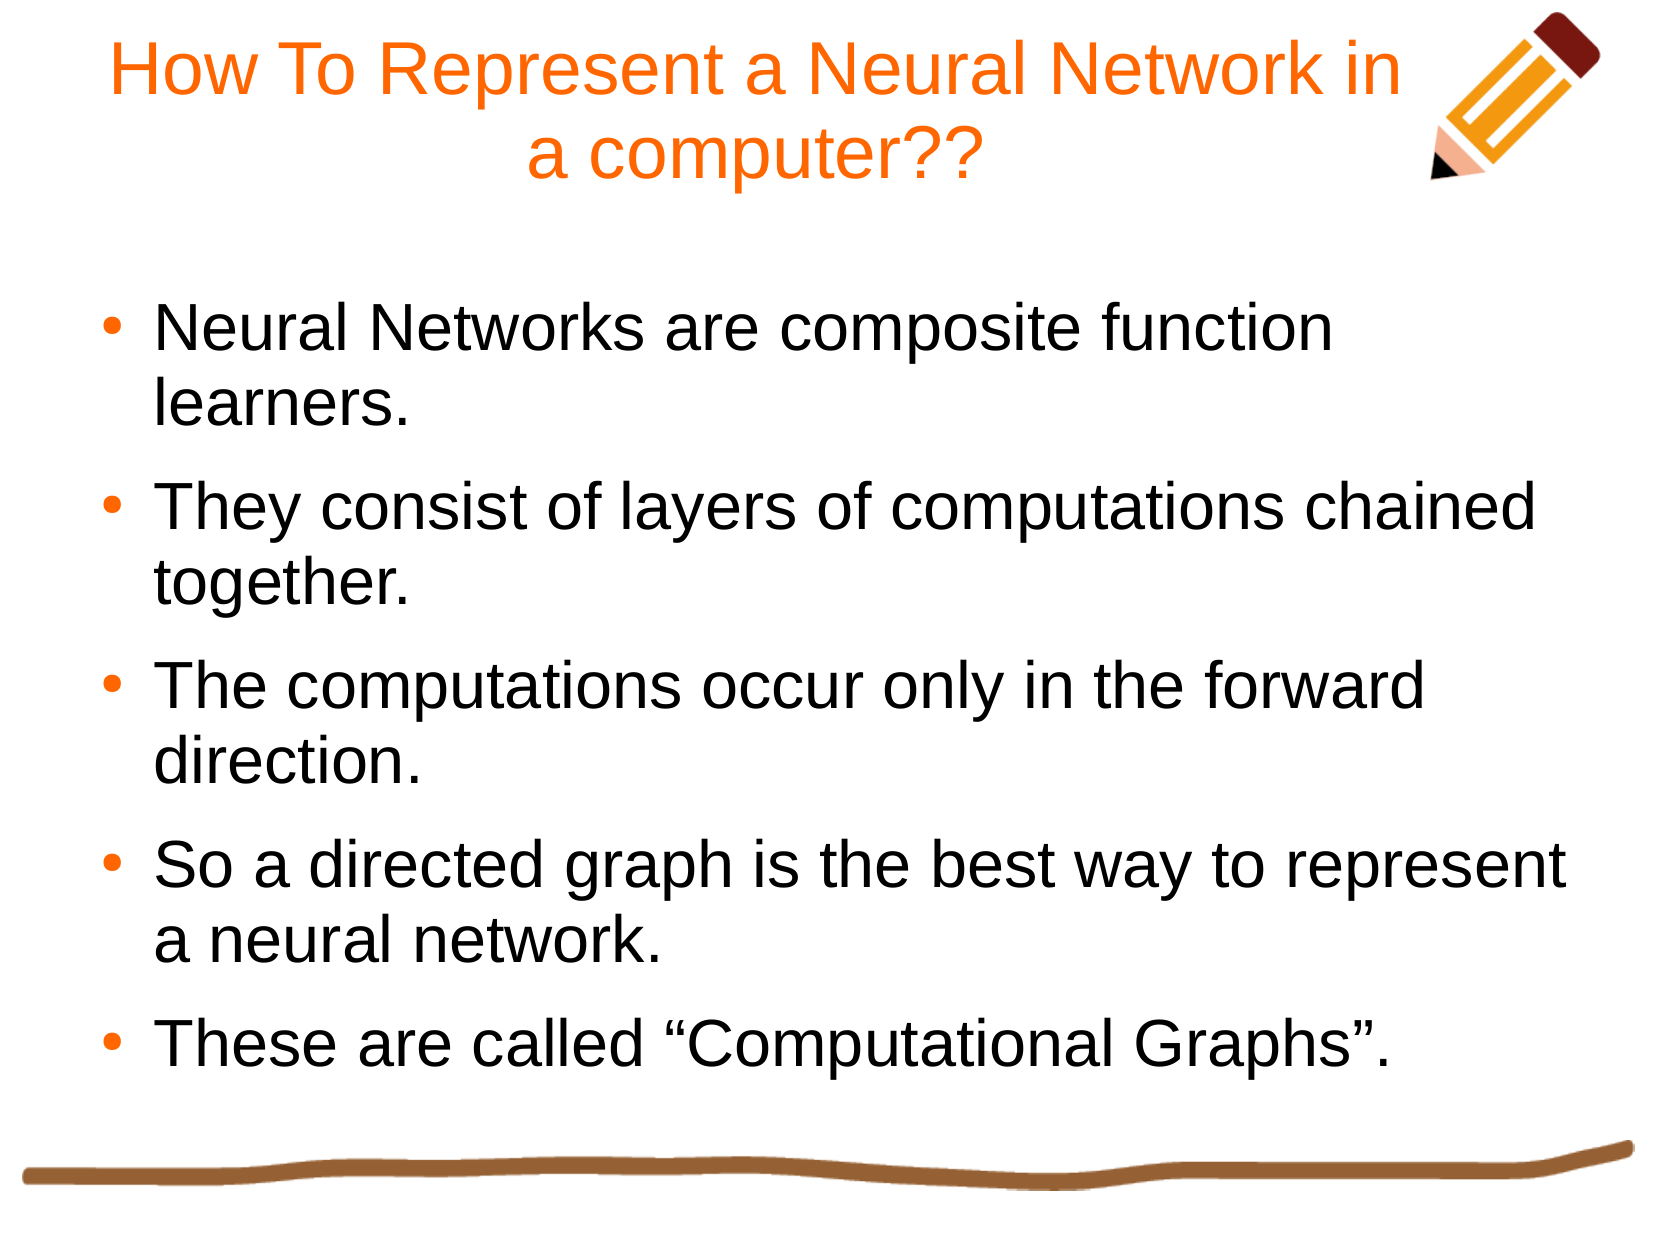

# How To Represent a Neural Network in a computer??
Neural Networks are composite function learners.
They consist of layers of computations chained together.
The computations occur only in the forward direction.
So a directed graph is the best way to represent a neural network.
These are called “Computational Graphs”.